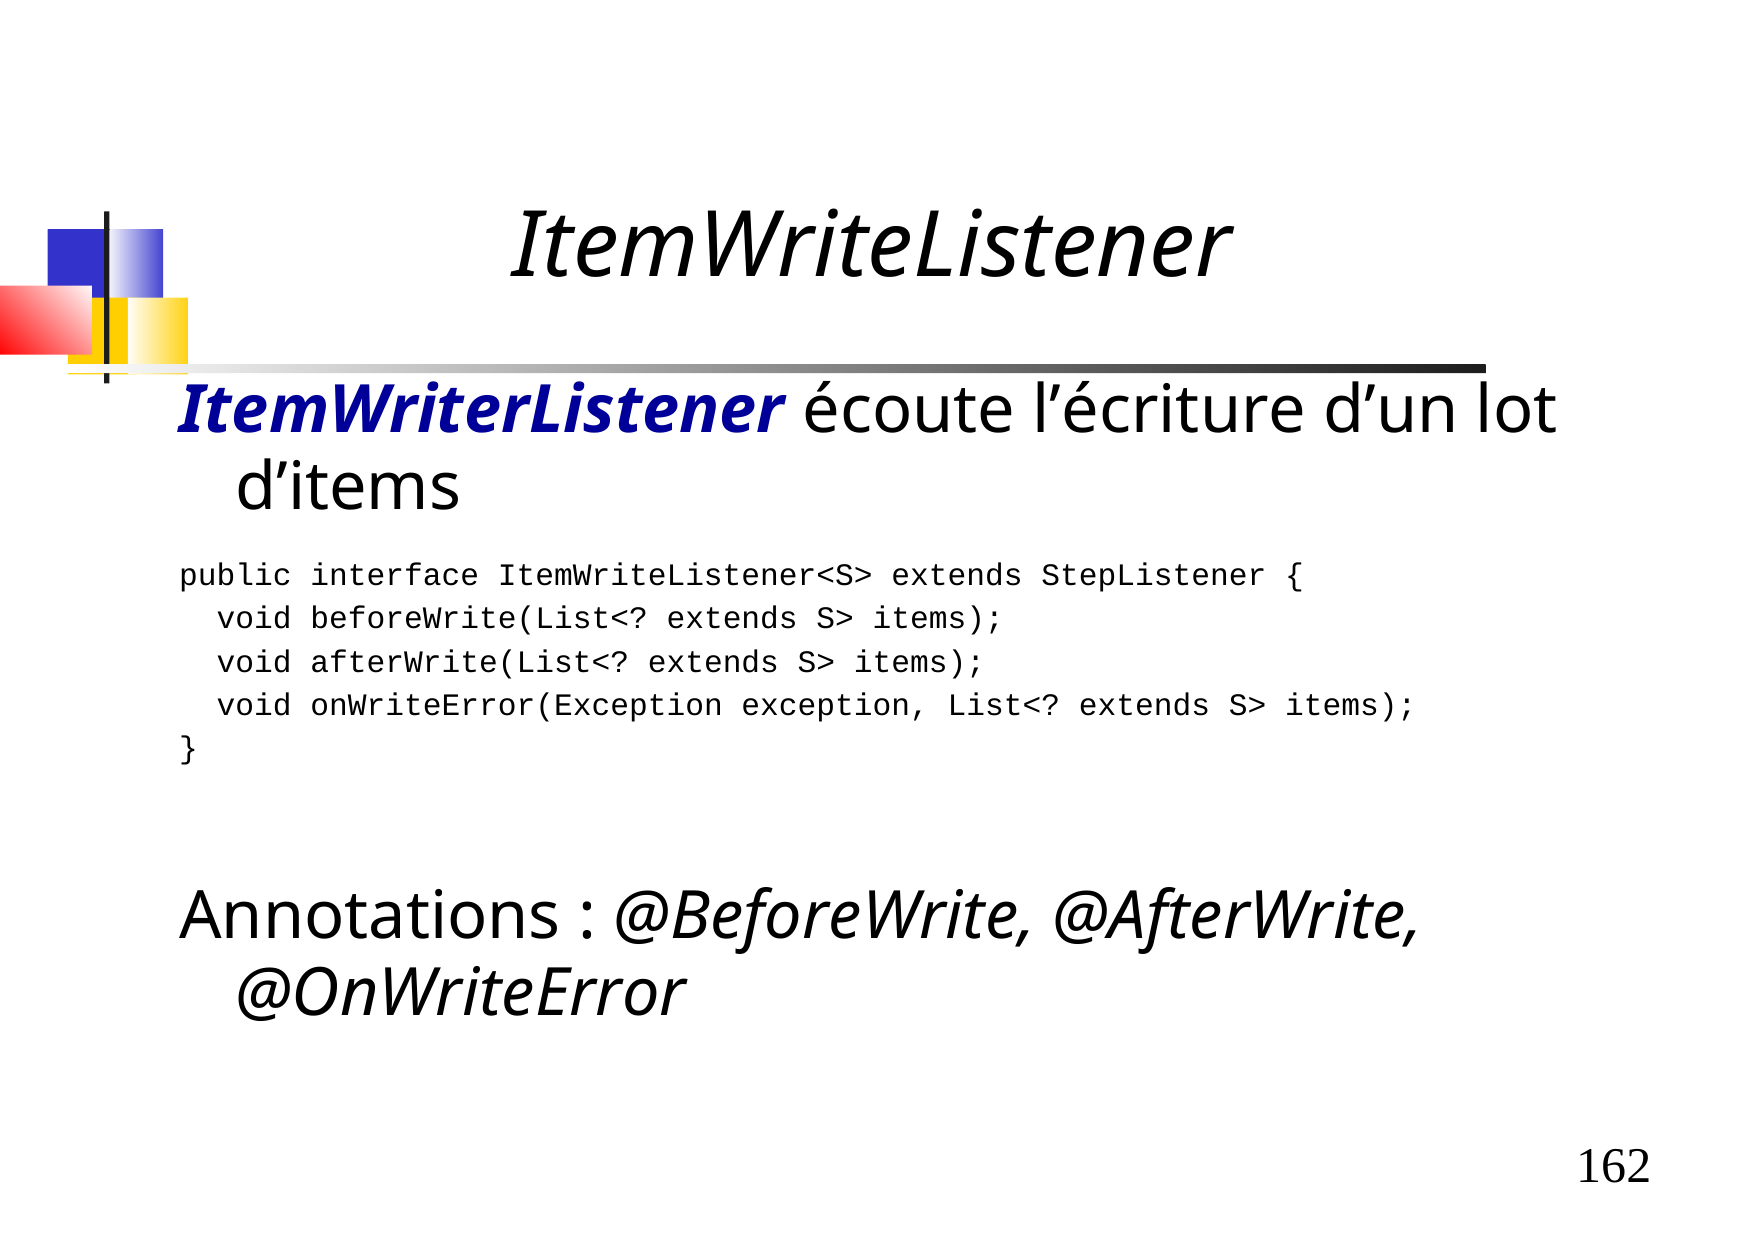

# ItemWriteListener
ItemWriterListener écoute l’écriture d’un lot d’items
public interface ItemWriteListener<S> extends StepListener {
 void beforeWrite(List<? extends S> items);
 void afterWrite(List<? extends S> items);
 void onWriteError(Exception exception, List<? extends S> items);
}
Annotations : @BeforeWrite, @AfterWrite, @OnWriteError